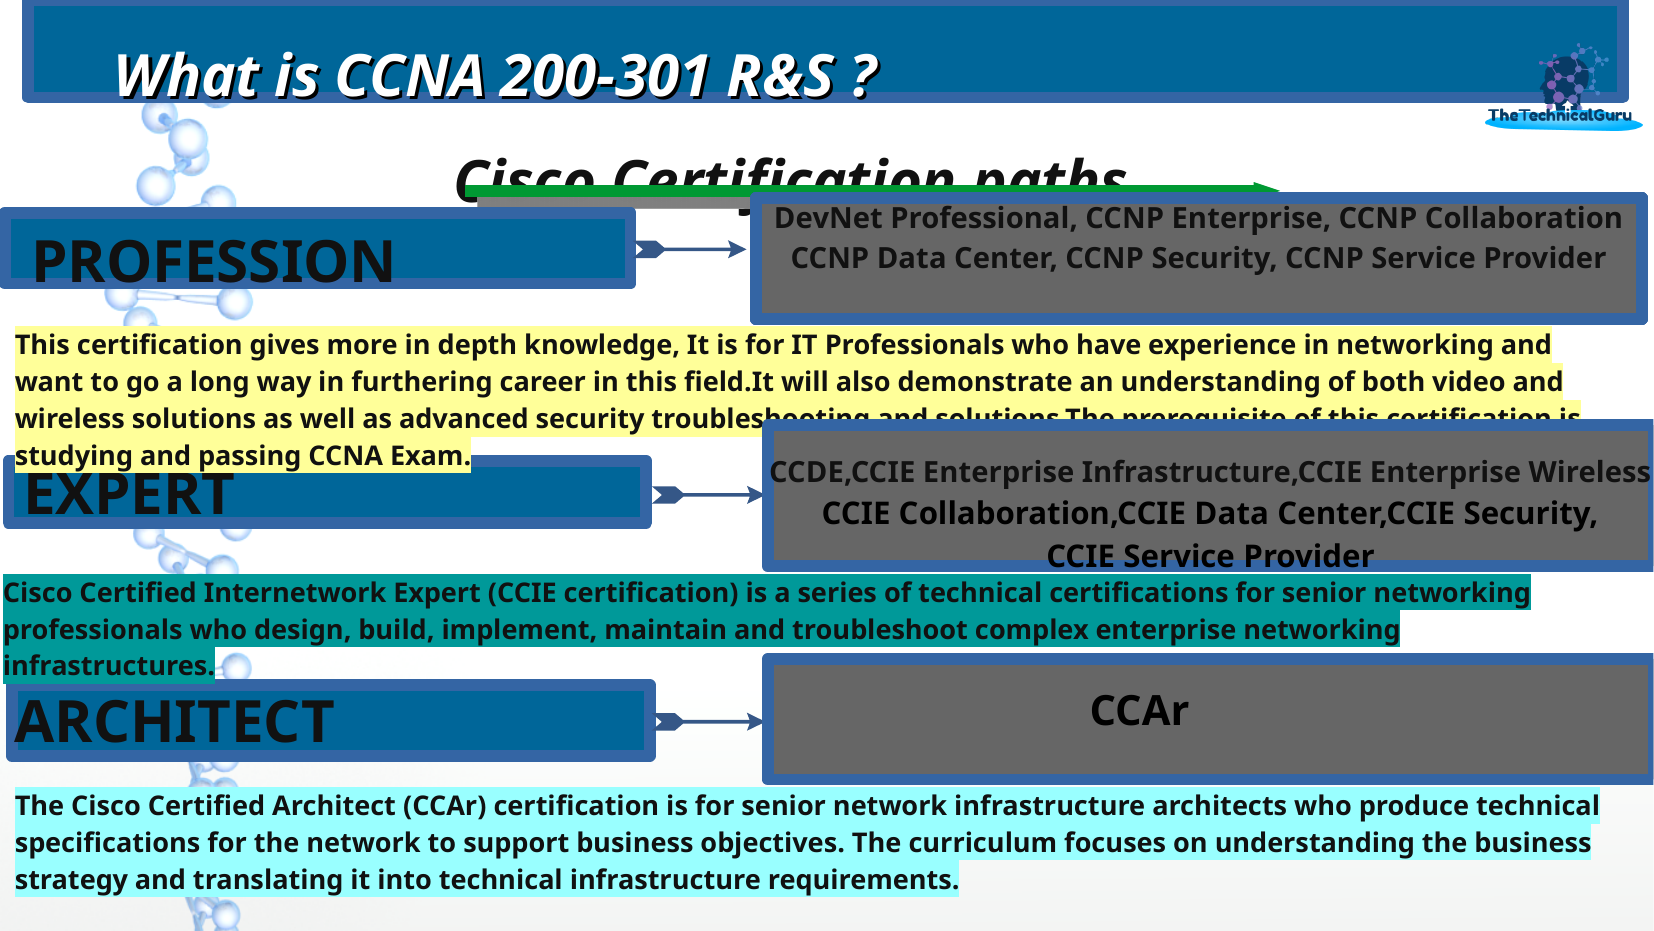

What is CCNA 200-301 R&S ?
 Cisco Certification paths
DevNet Professional, CCNP Enterprise, CCNP Collaboration
CCNP Data Center, CCNP Security, CCNP Service Provider
Profession
This certification gives more in depth knowledge, It is for IT Professionals who have experience in networking and want to go a long way in furthering career in this field.It will also demonstrate an understanding of both video and wireless solutions as well as advanced security troubleshooting and solutions.The prerequisite of this certification is studying and passing CCNA Exam.
CCDE,CCIE Enterprise Infrastructure,CCIE Enterprise Wireless
CCIE Collaboration,CCIE Data Center,CCIE Security,
CCIE Service Provider
Expert
Cisco Certified Internetwork Expert (CCIE certification) is a series of technical certifications for senior networking professionals who design, build, implement, maintain and troubleshoot complex enterprise networking infrastructures.
Architect
CCAr
The Cisco Certified Architect (CCAr) certification is for senior network infrastructure architects who produce technical specifications for the network to support business objectives. The curriculum focuses on understanding the business strategy and translating it into technical infrastructure requirements.